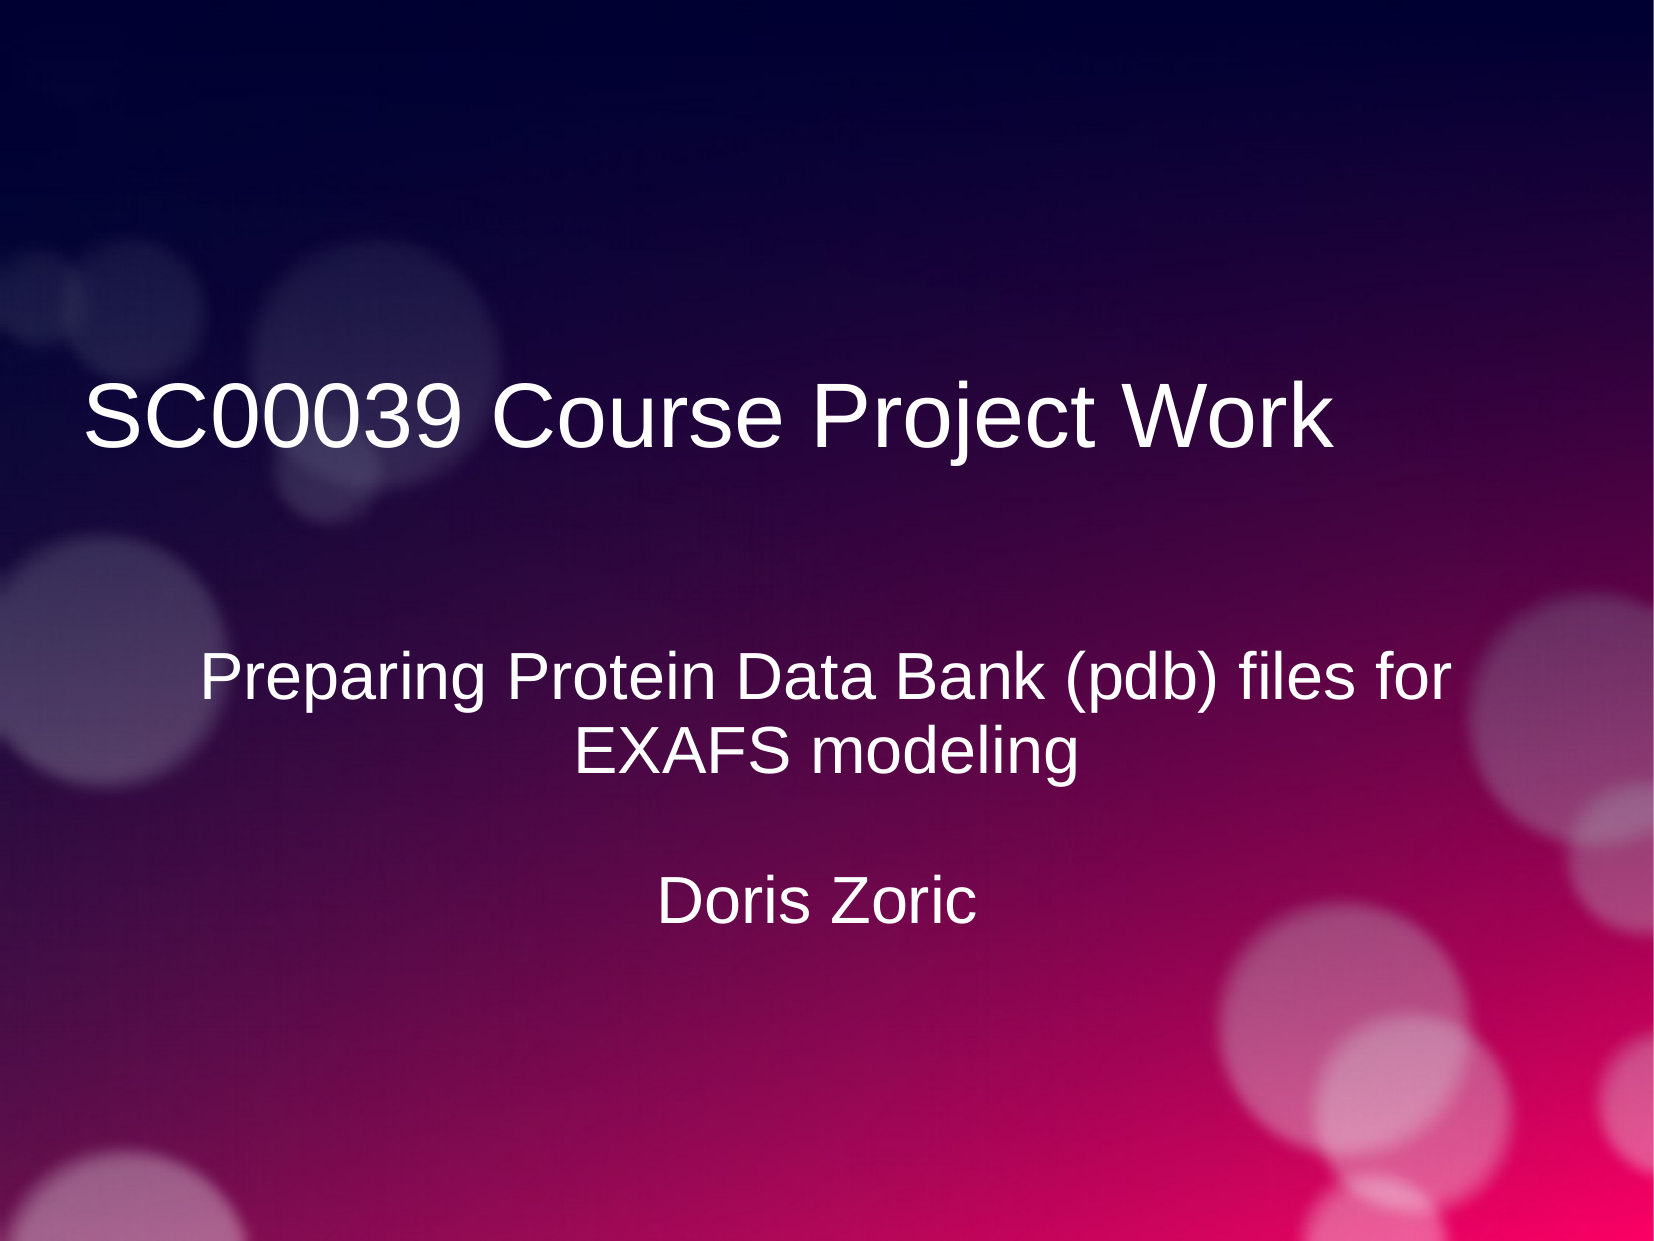

# SC00039 Course Project Work
Preparing Protein Data Bank (pdb) files for EXAFS modeling
Doris Zoric